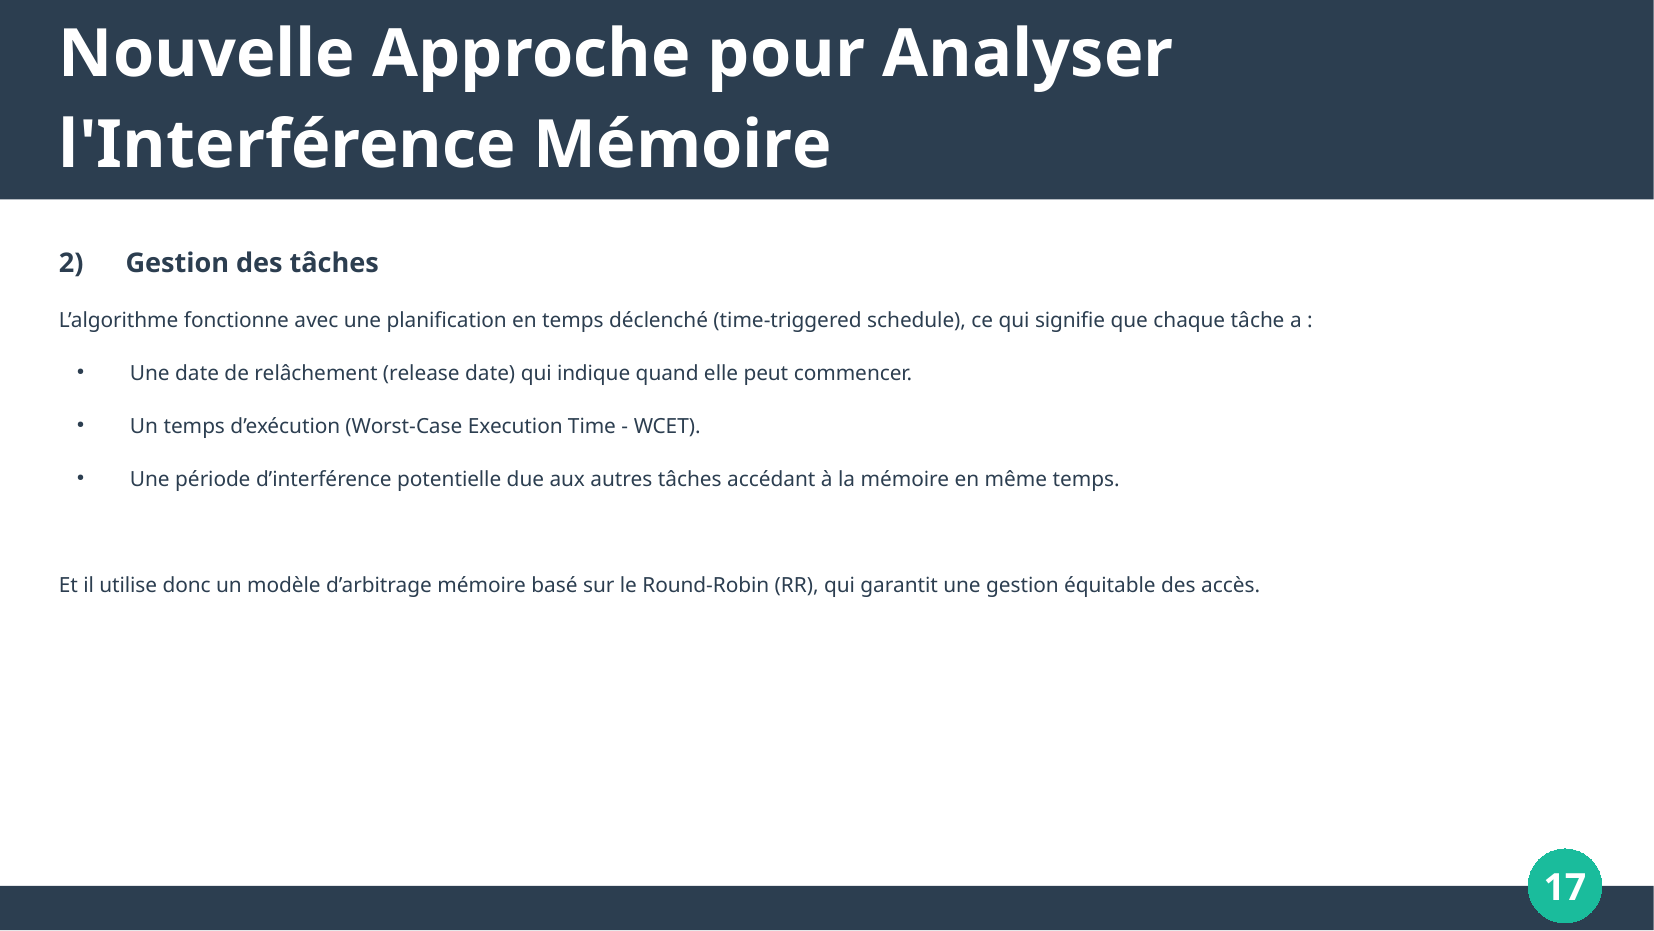

# Nouvelle Approche pour Analyser l'Interférence Mémoire
2) Gestion des tâches
L’algorithme fonctionne avec une planification en temps déclenché (time-triggered schedule), ce qui signifie que chaque tâche a :
Une date de relâchement (release date) qui indique quand elle peut commencer.
Un temps d’exécution (Worst-Case Execution Time - WCET).
Une période d’interférence potentielle due aux autres tâches accédant à la mémoire en même temps.
Et il utilise donc un modèle d’arbitrage mémoire basé sur le Round-Robin (RR), qui garantit une gestion équitable des accès.
17